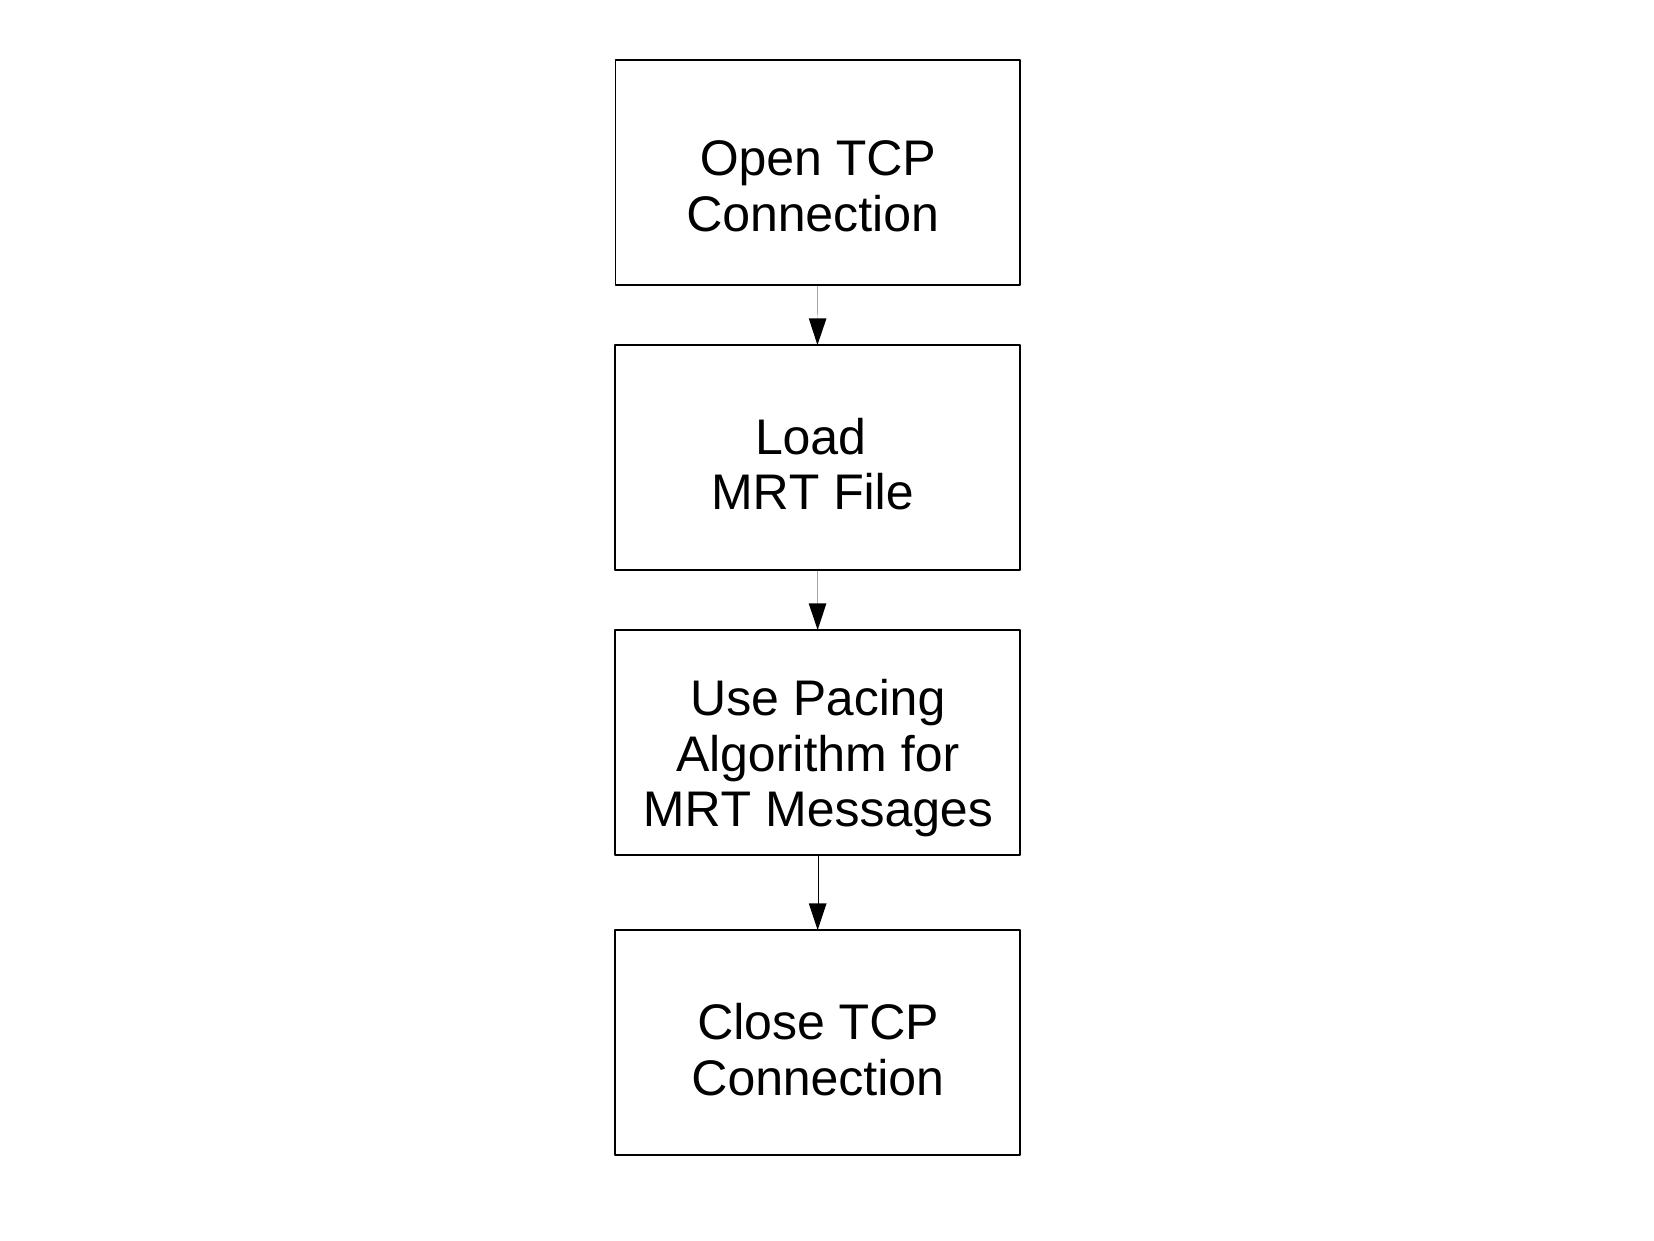

Open TCP Connection
Load
MRT File
Use Pacing Algorithm for MRT Messages
Close TCP Connection